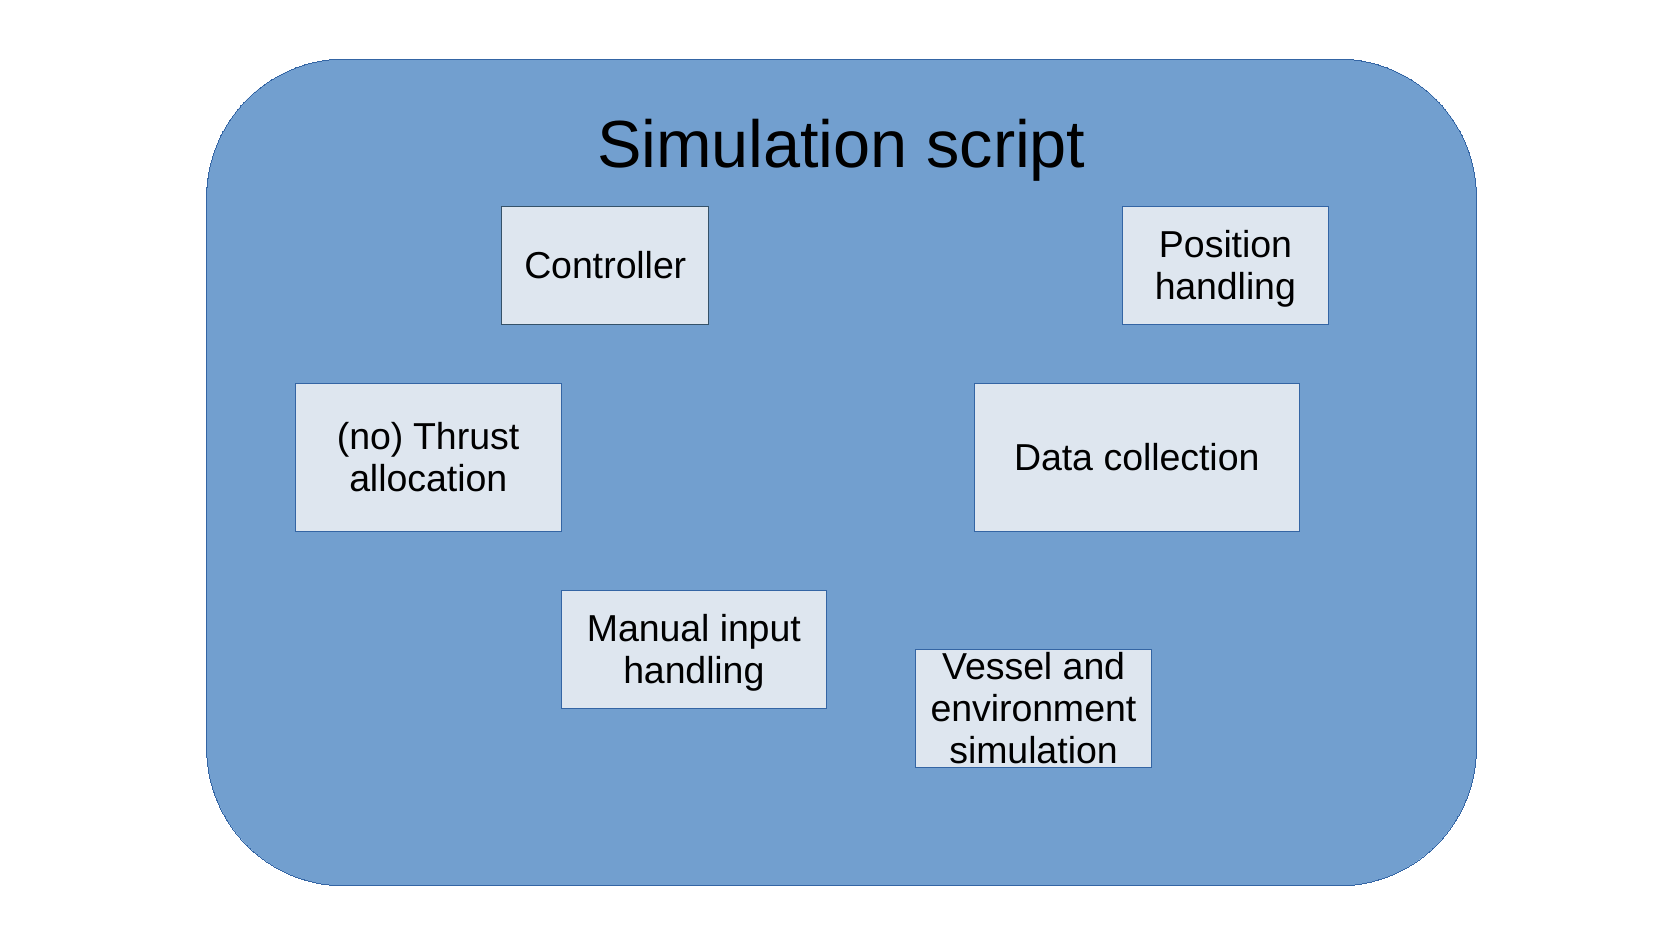

Simulation script
Controller
Position handling
(no) Thrust allocation
Data collection
Manual input handling
Vessel and environment simulation